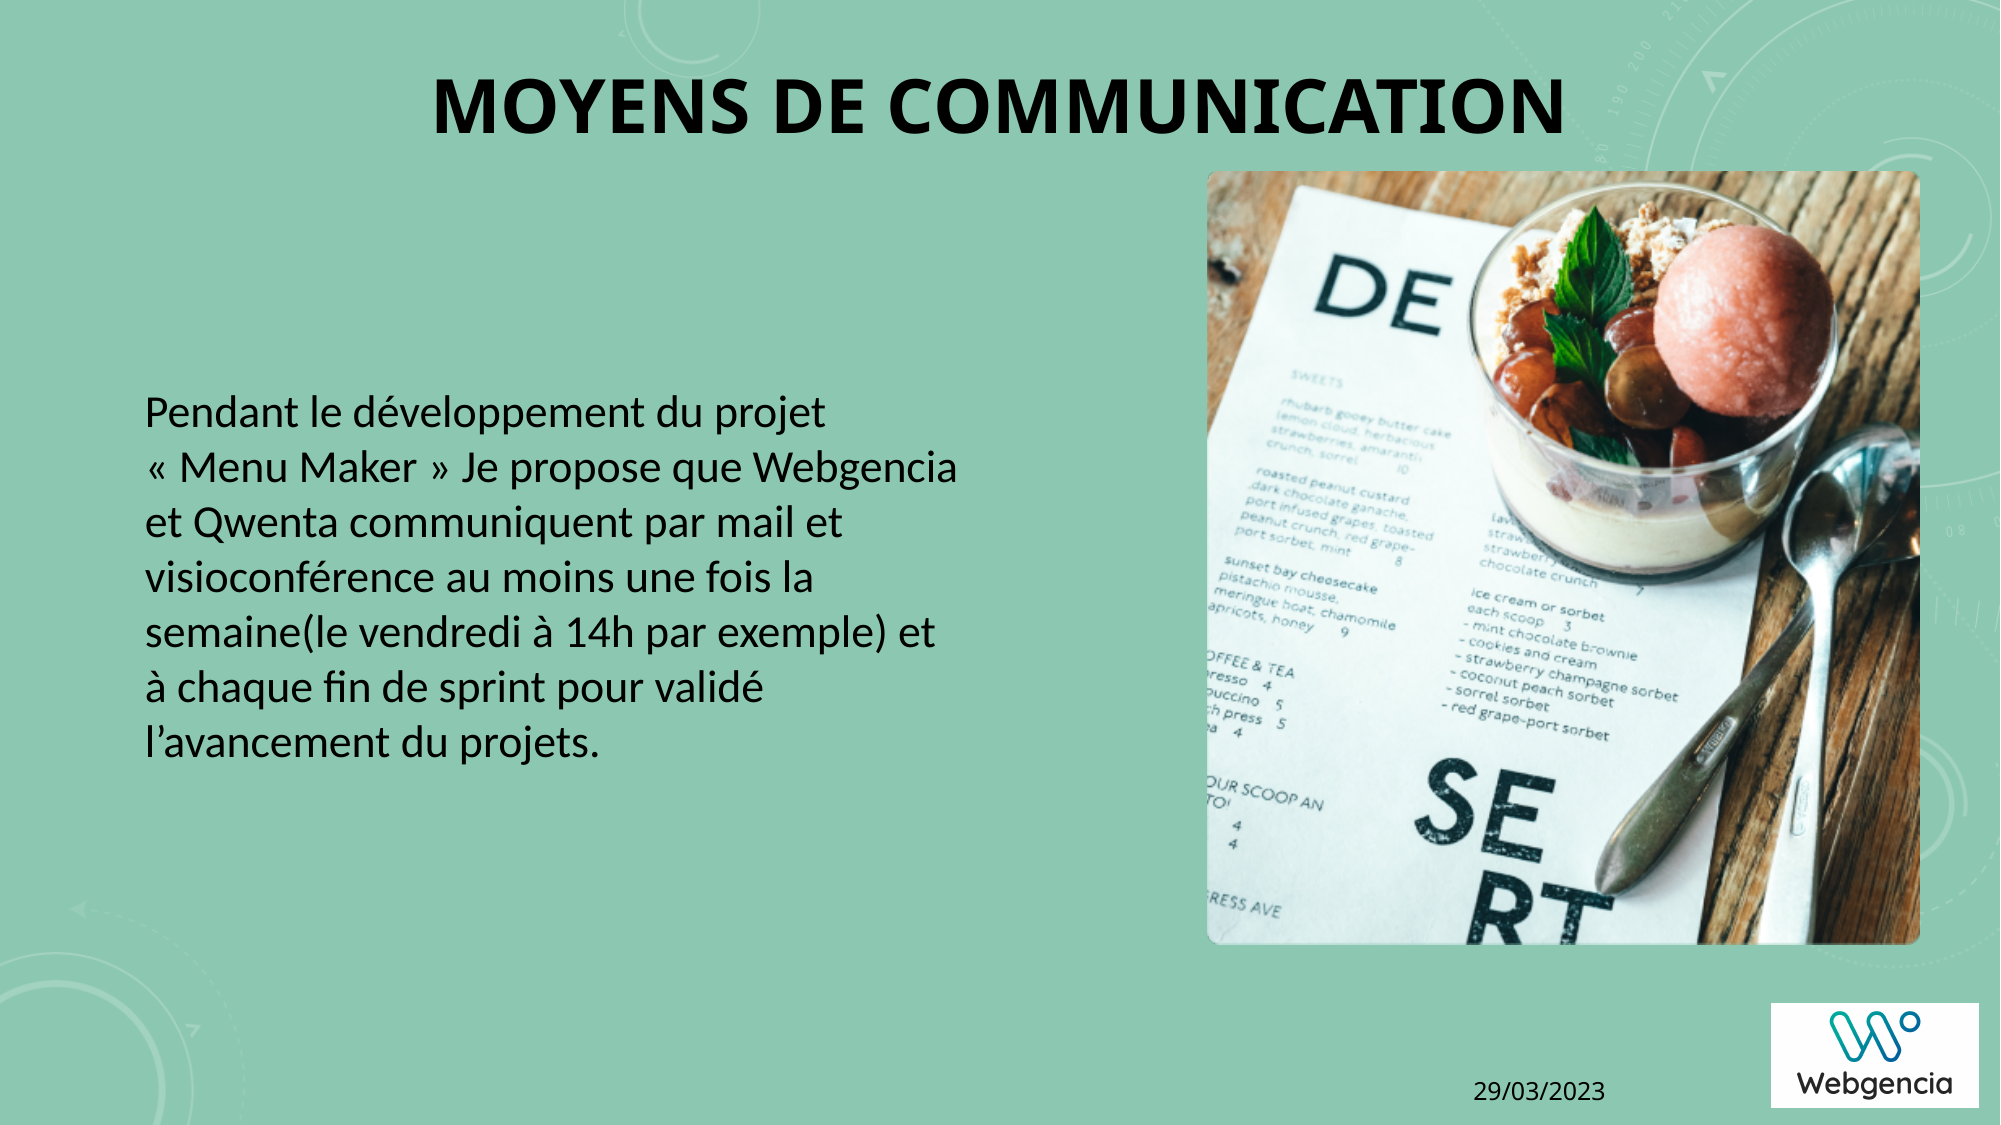

# Moyens de communication
Pendant le développement du projet « Menu Maker » Je propose que Webgencia et Qwenta communiquent par mail et visioconférence au moins une fois la semaine(le vendredi à 14h par exemple) et à chaque fin de sprint pour validé l’avancement du projets.
29/03/2023